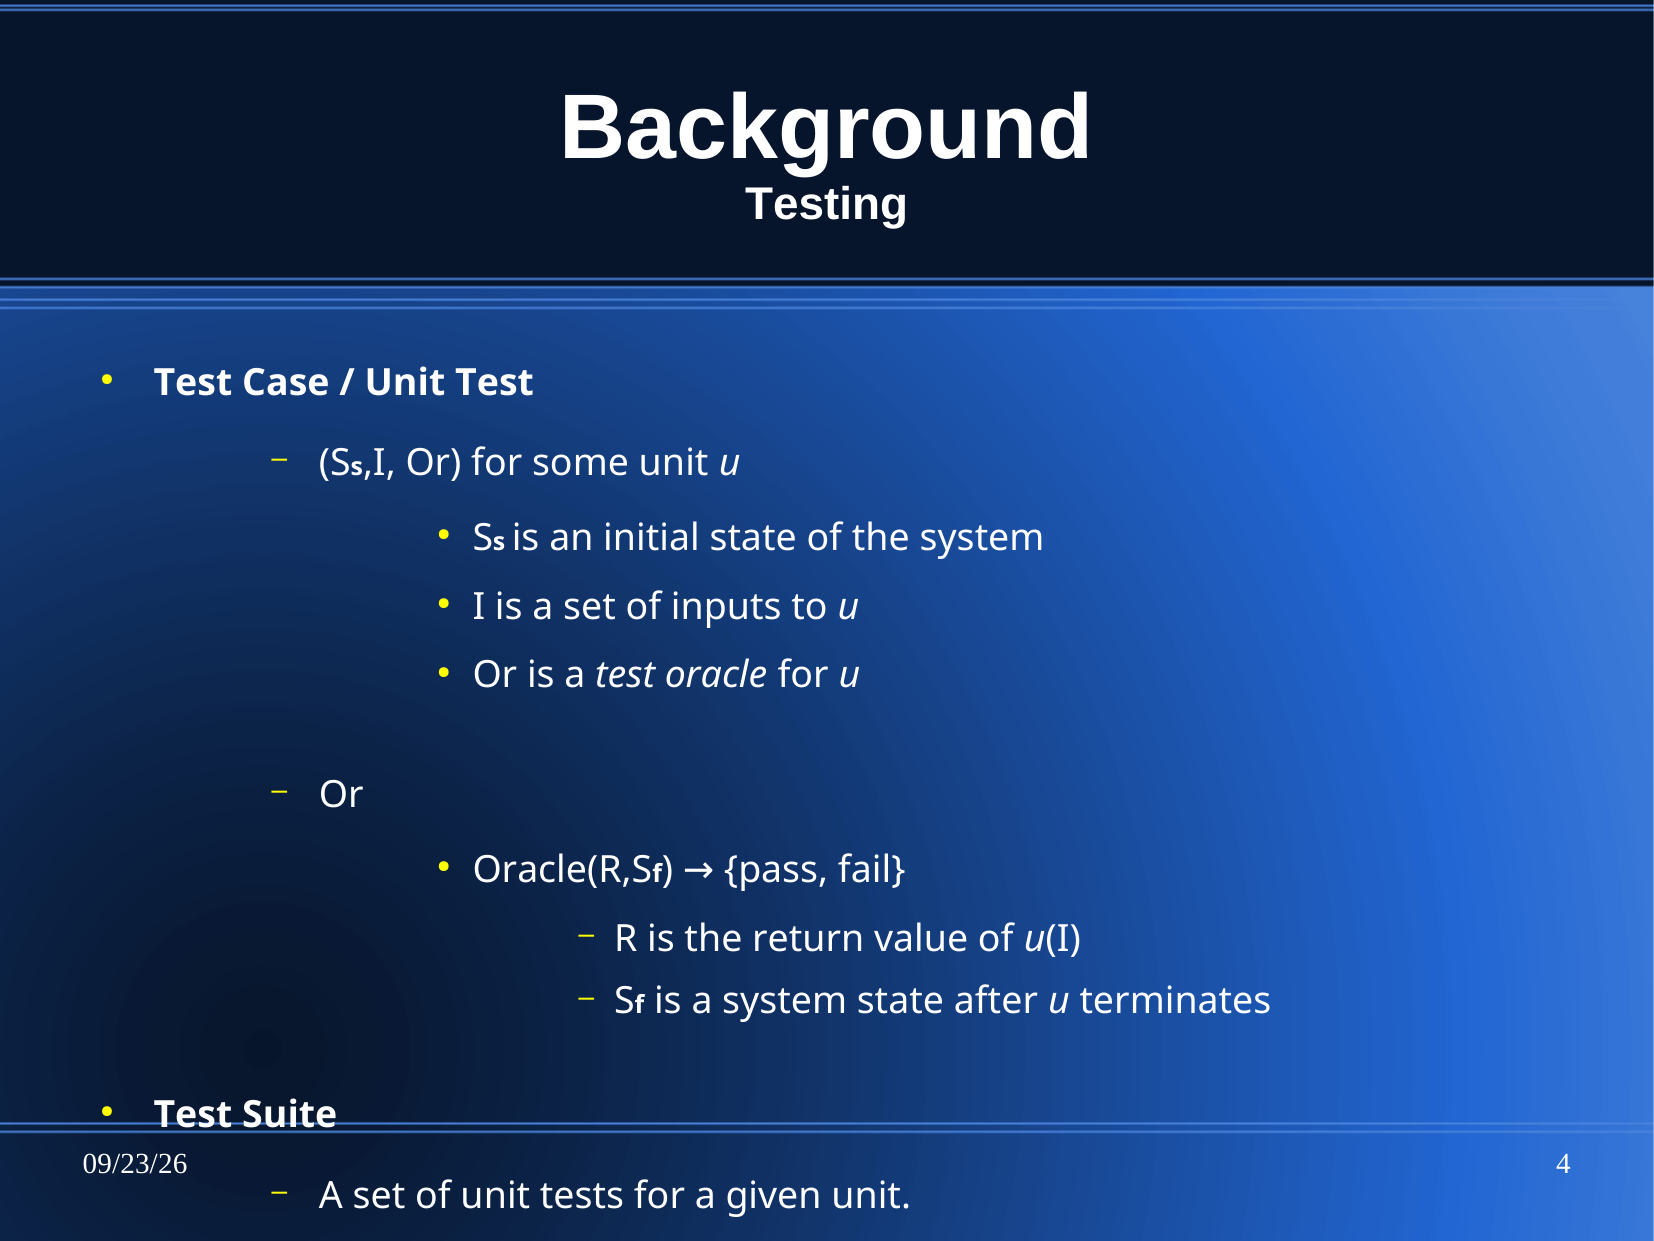

# Background Testing
Test Case / Unit Test
(Ss,I, Or) for some unit u
Ss is an initial state of the system
I is a set of inputs to u
Or is a test oracle for u
Or
Oracle(R,Sf) → {pass, fail}
R is the return value of u(I)
Sf is a system state after u terminates
Test Suite
A set of unit tests for a given unit.
4